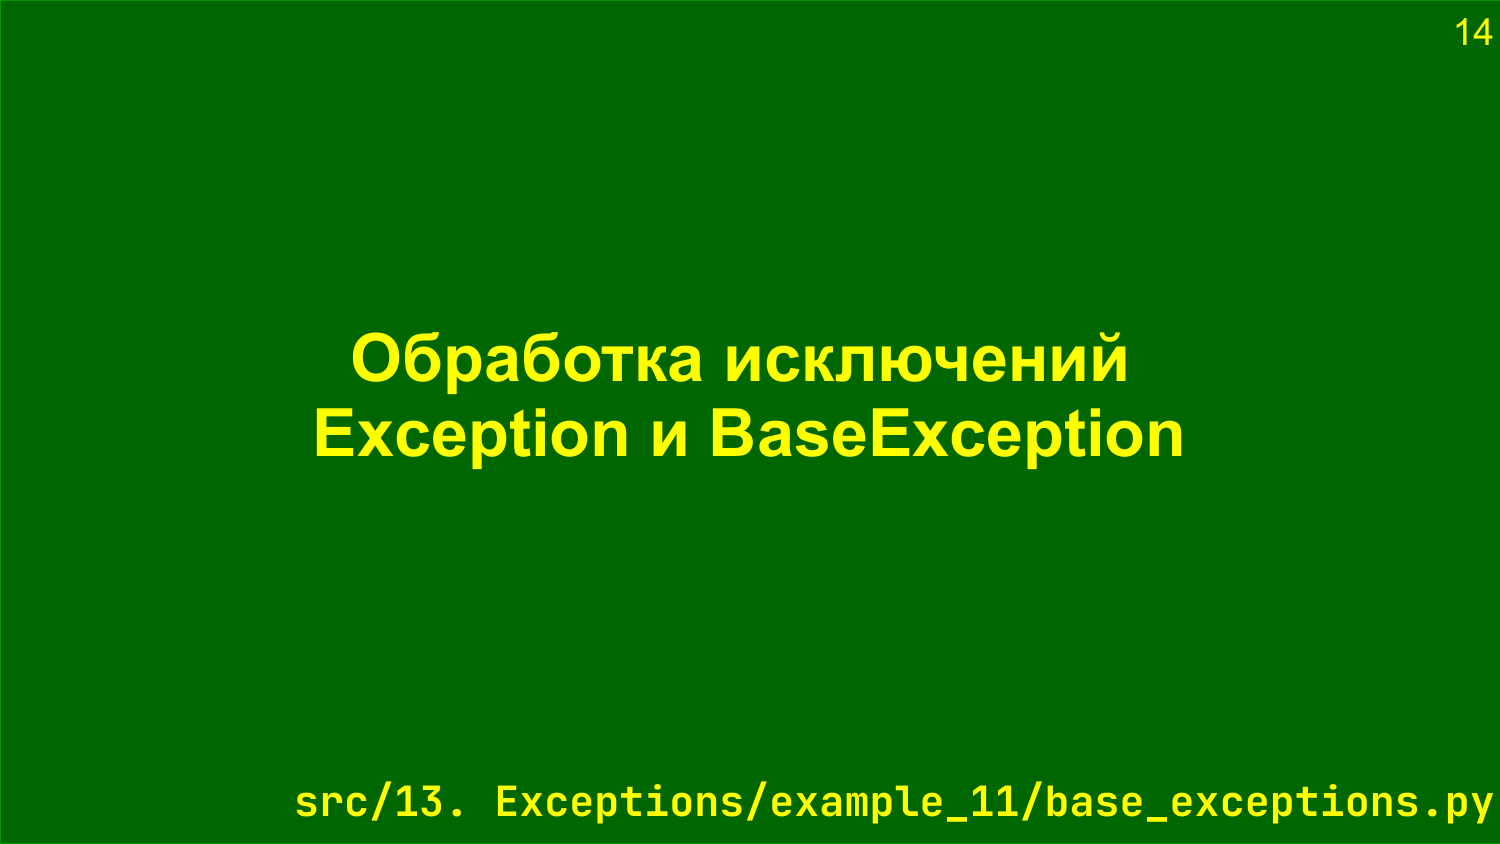

# Обработка исключений Exception и BaseException
src/13. Exceptions/example_11/base_exceptions.py